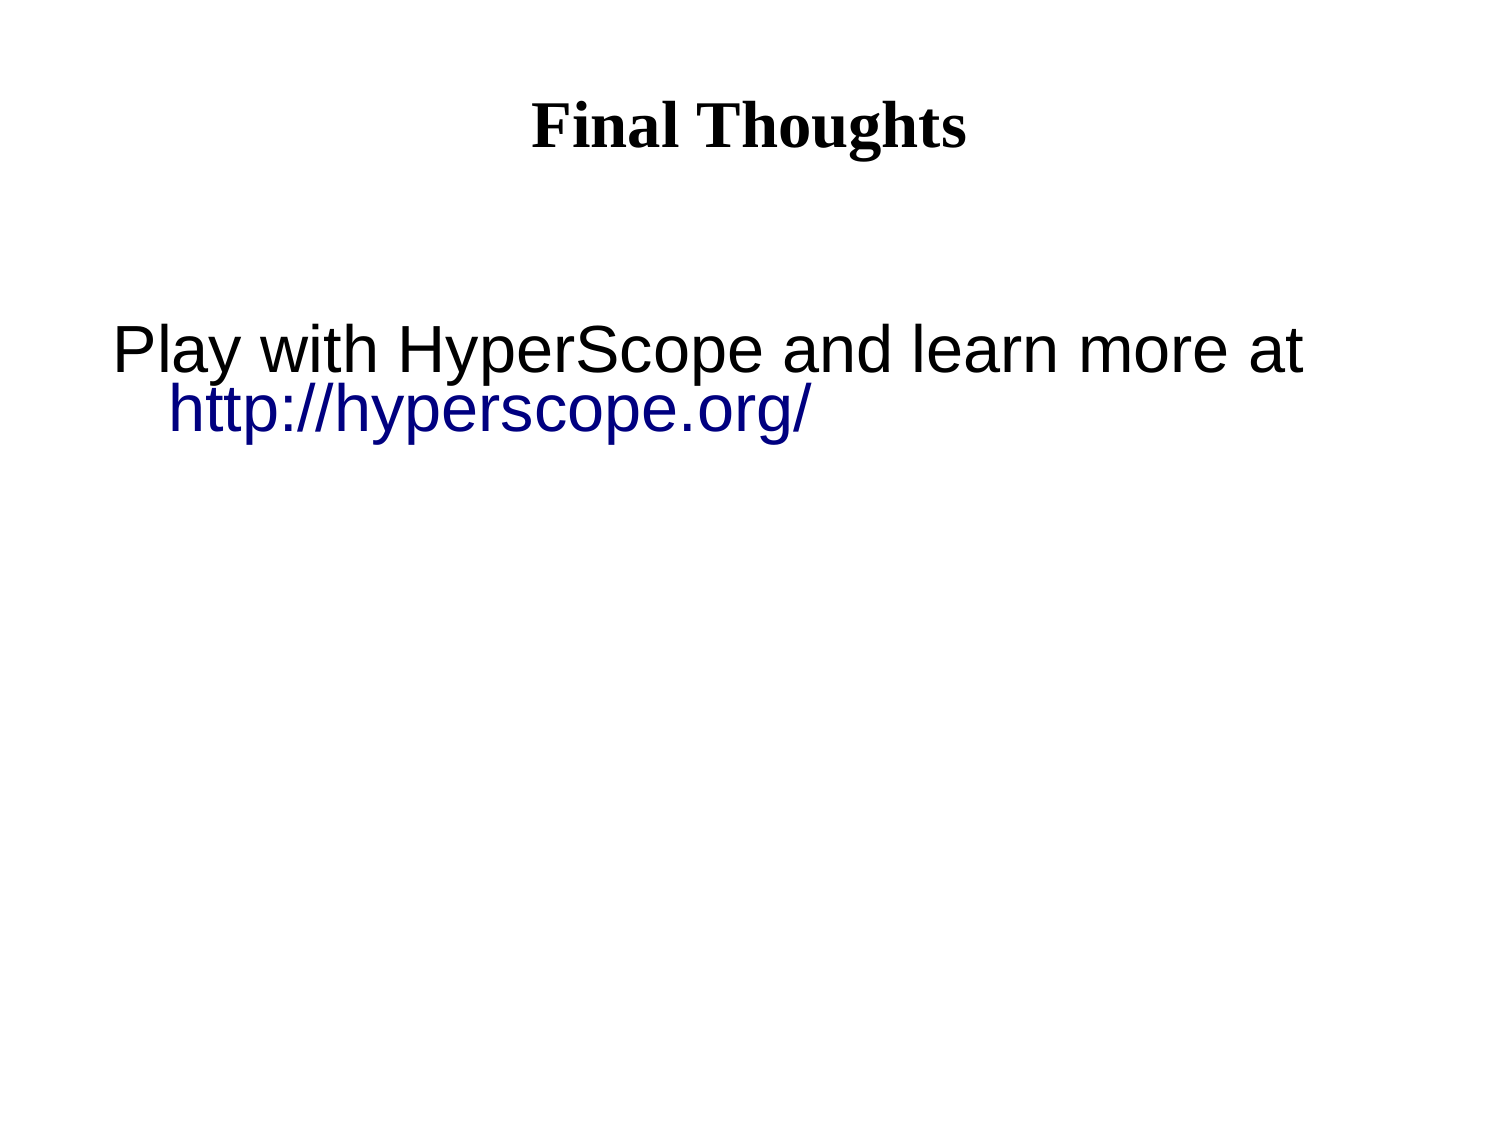

# Final Thoughts
Play with HyperScope and learn more at http://hyperscope.org/